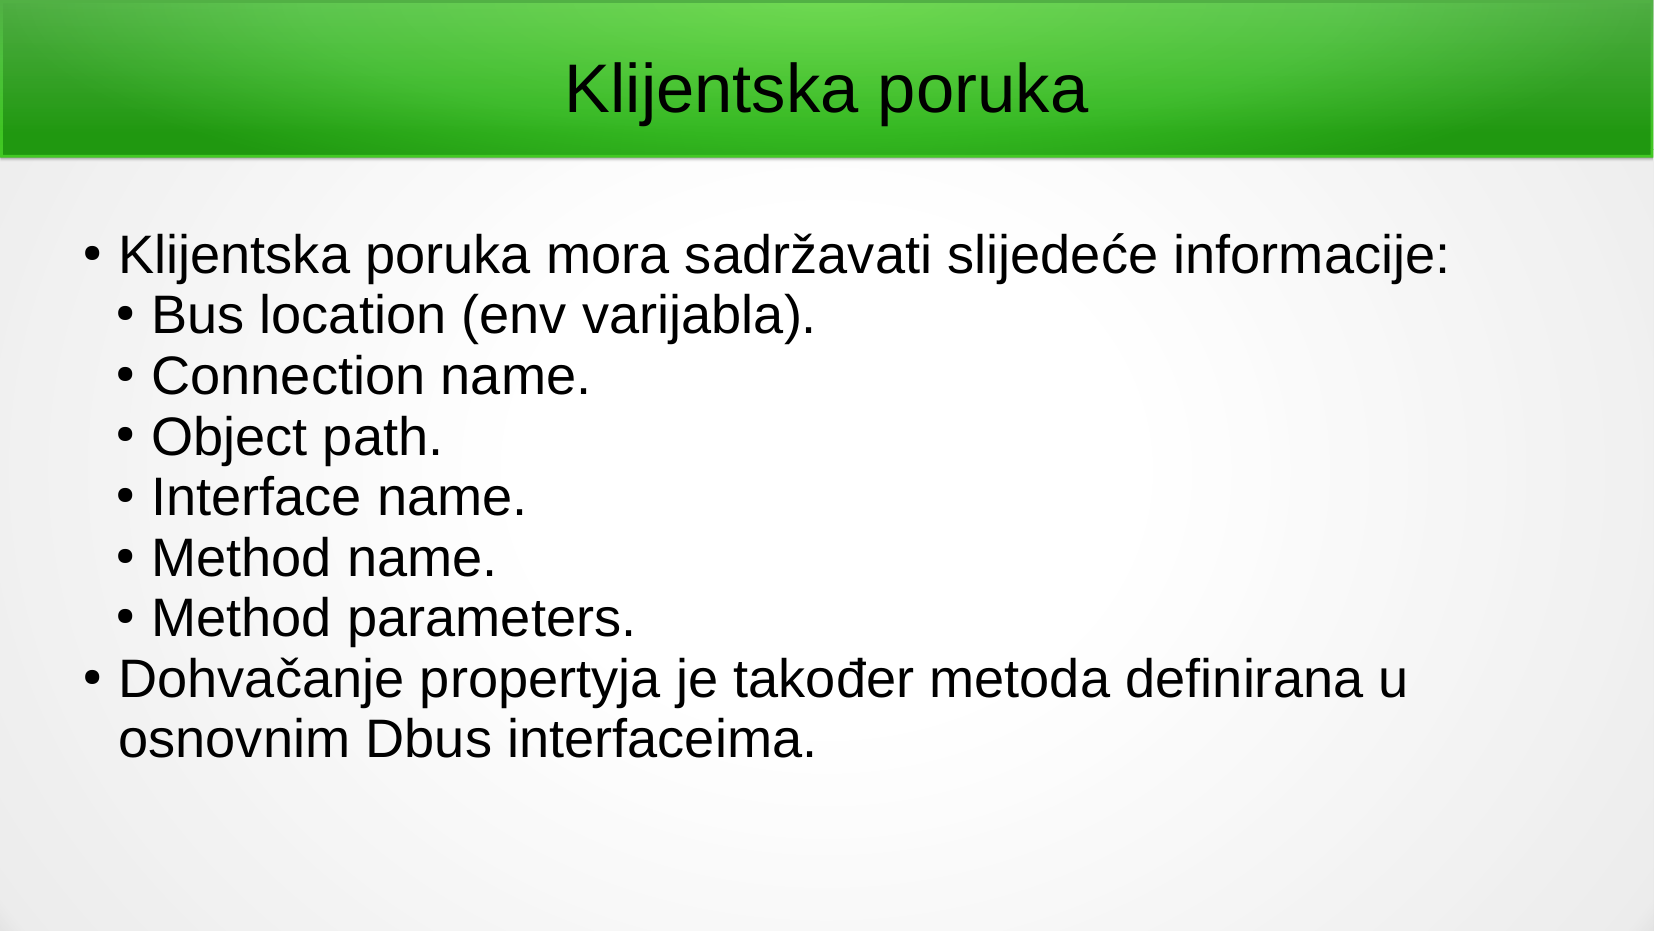

# Klijentska poruka
Klijentska poruka mora sadržavati slijedeće informacije:
Bus location (env varijabla).
Connection name.
Object path.
Interface name.
Method name.
Method parameters.
Dohvačanje propertyja je također metoda definirana u osnovnim Dbus interfaceima.